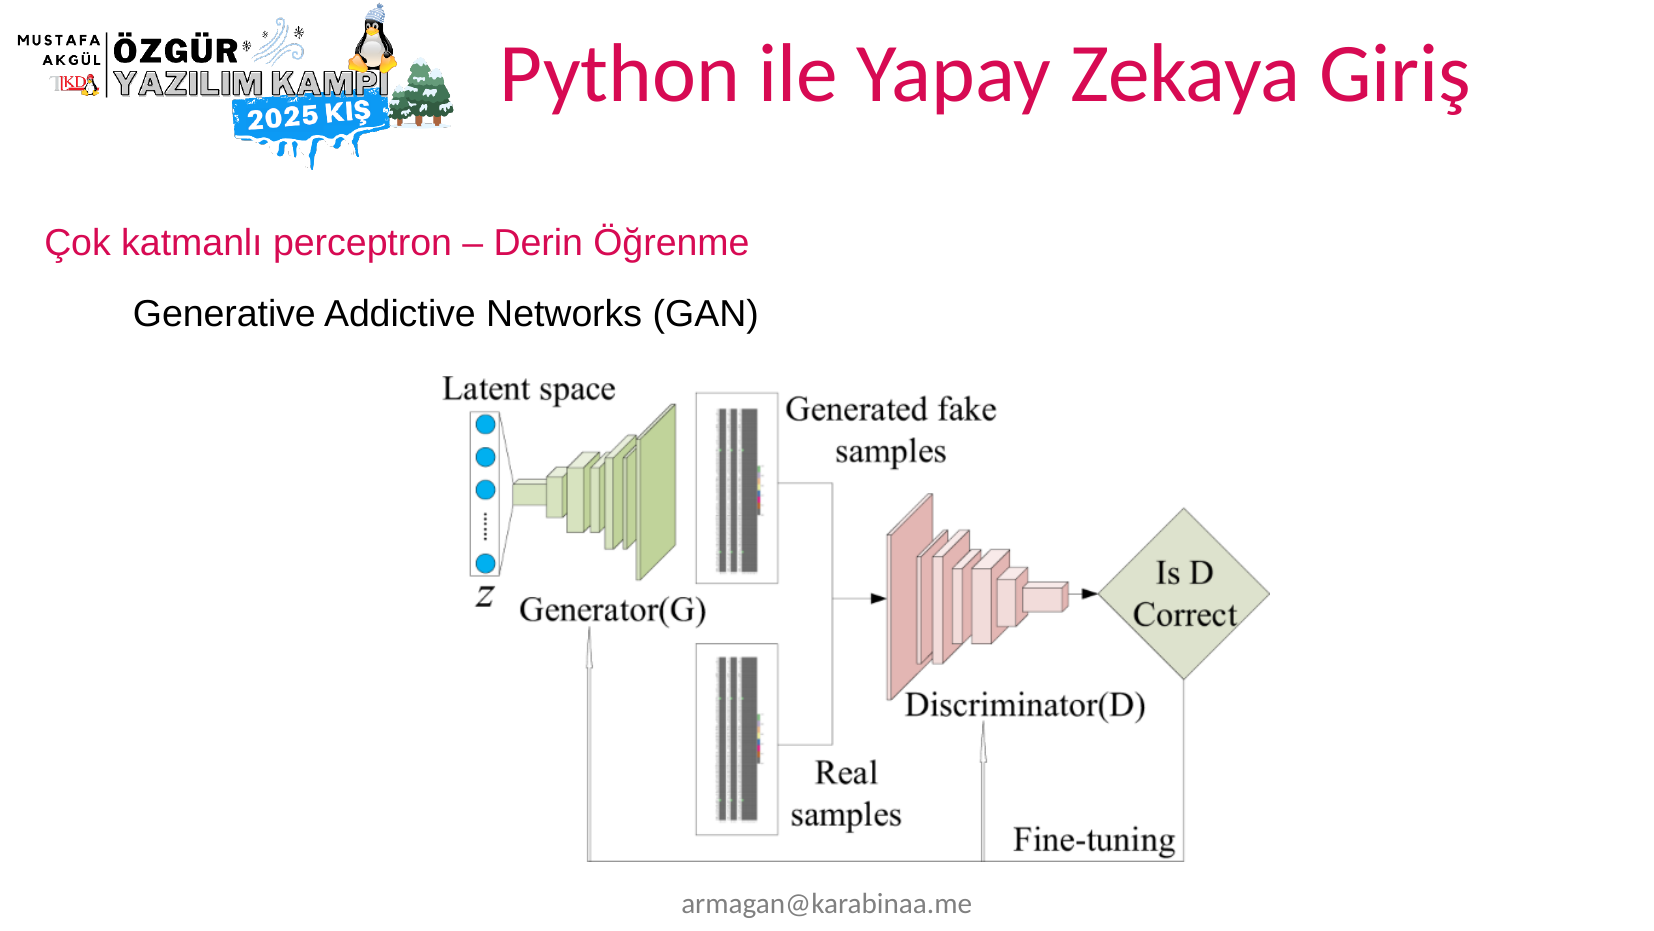

Python ile Yapay Zekaya Giriş
Çok katmanlı perceptron – Derin Öğrenme
Generative Addictive Networks (GAN)
armagan@karabinaa.me